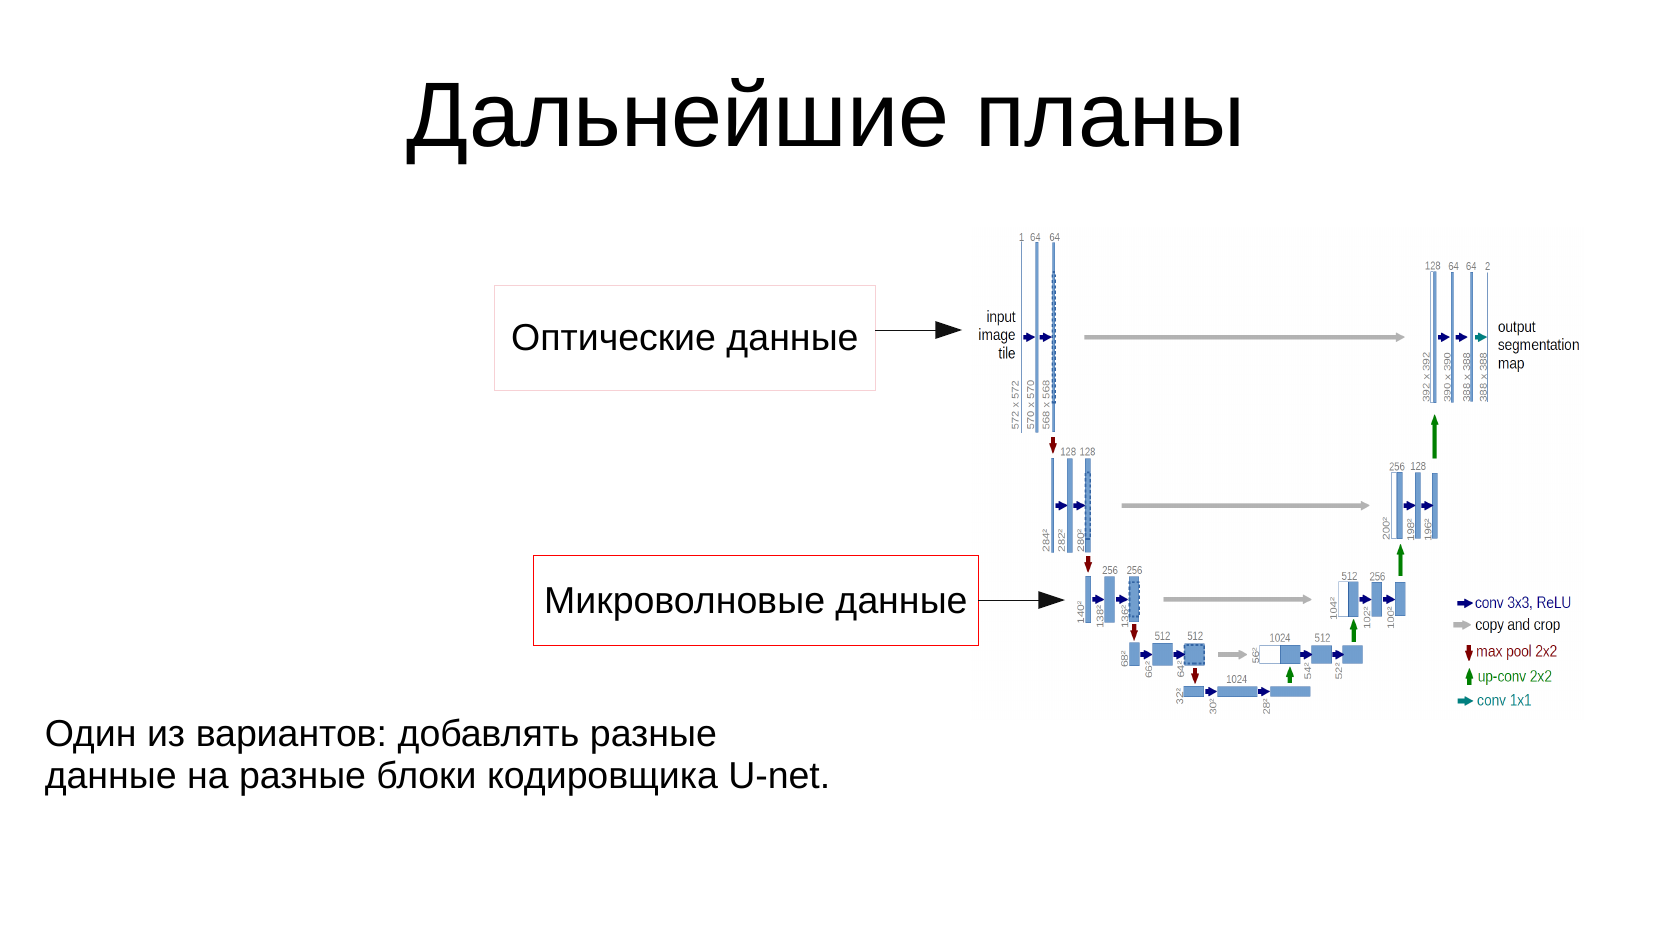

# Дальнейшие планы
Оптические данные
Микроволновые данные
Один из вариантов: добавлять разные данные на разные блоки кодировщика U-net.